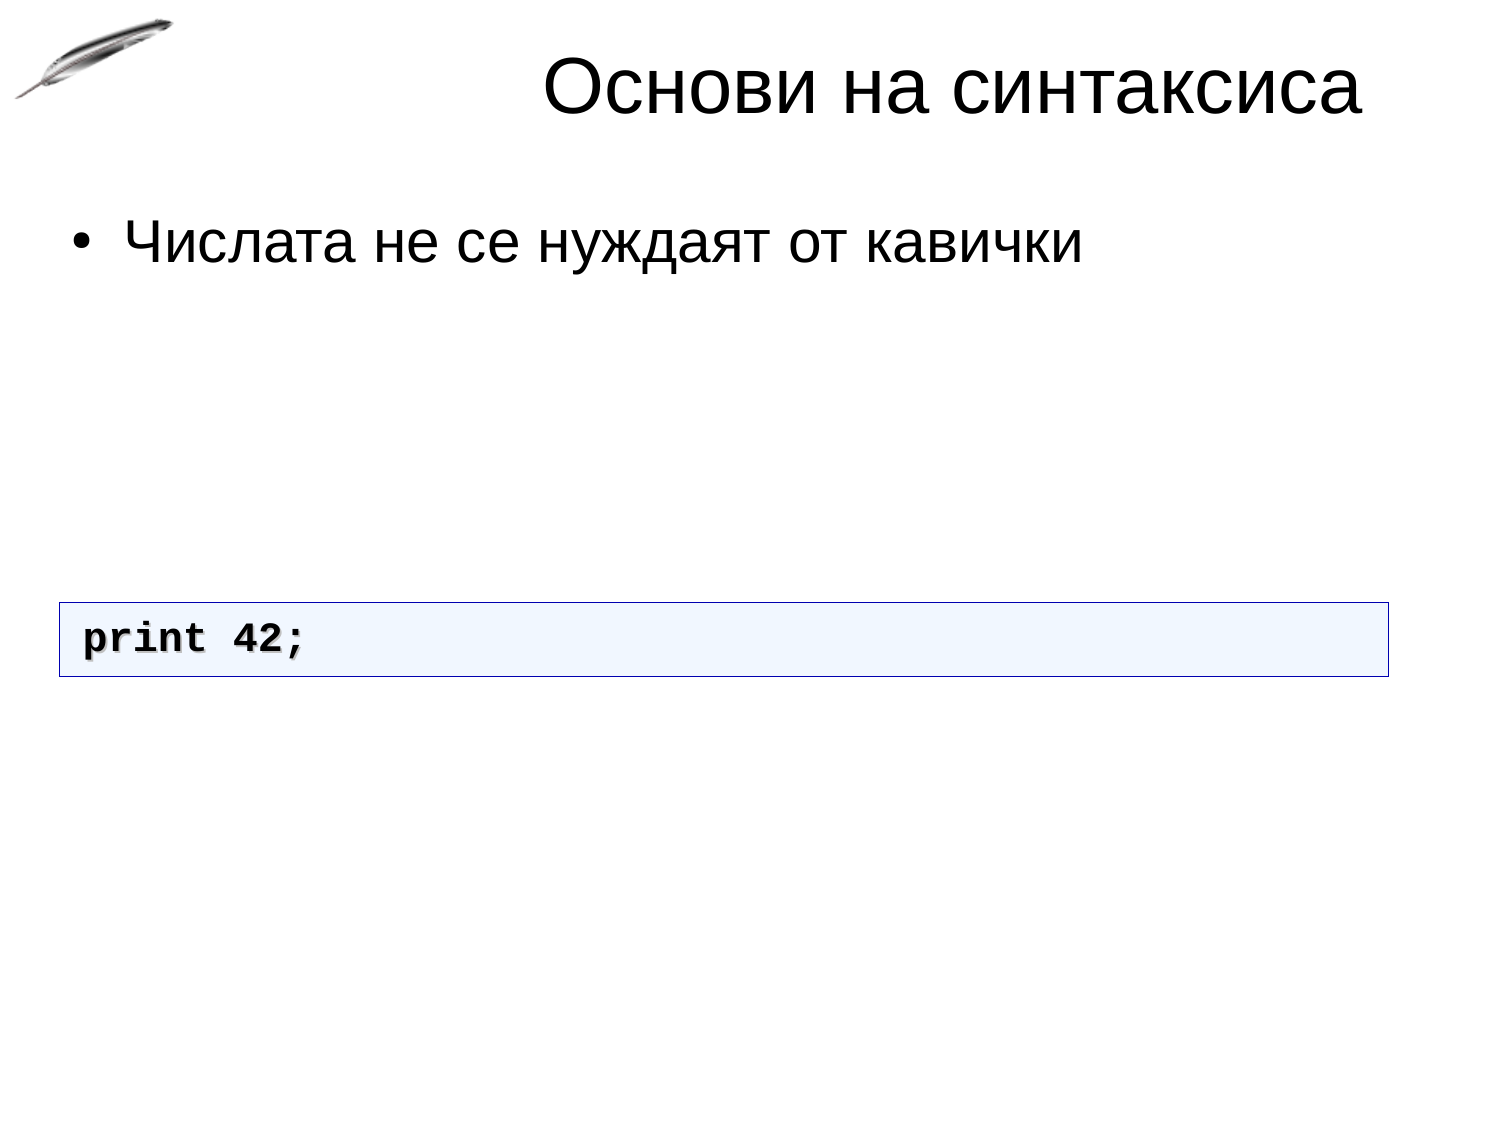

# Основи на синтаксиса
Числата не се нуждаят от кавички
print 42;